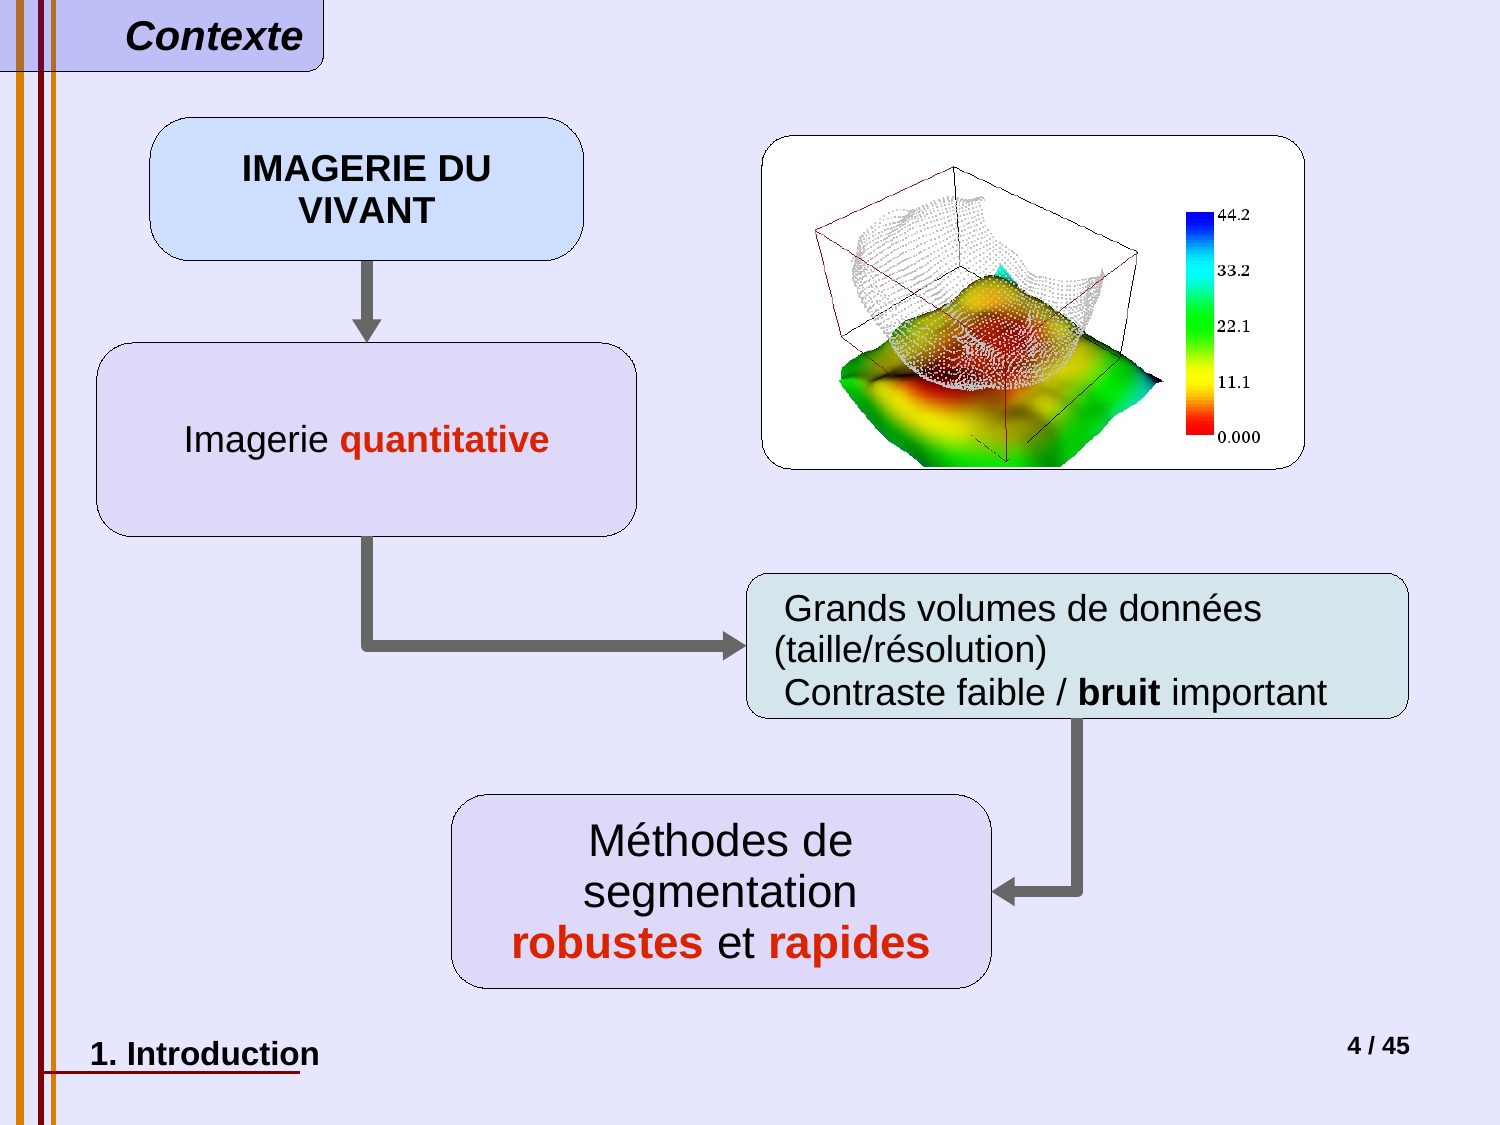

Contexte
IMAGERIE DU VIVANT
Imagerie quantitative
 Grands volumes de données (taille/résolution)
 Contraste faible / bruit important
 Imagerie du petit animal
 Suivi longitudinal de pathologies
Méthodes de segmentation robustes et rapides
4
# 1. Introduction